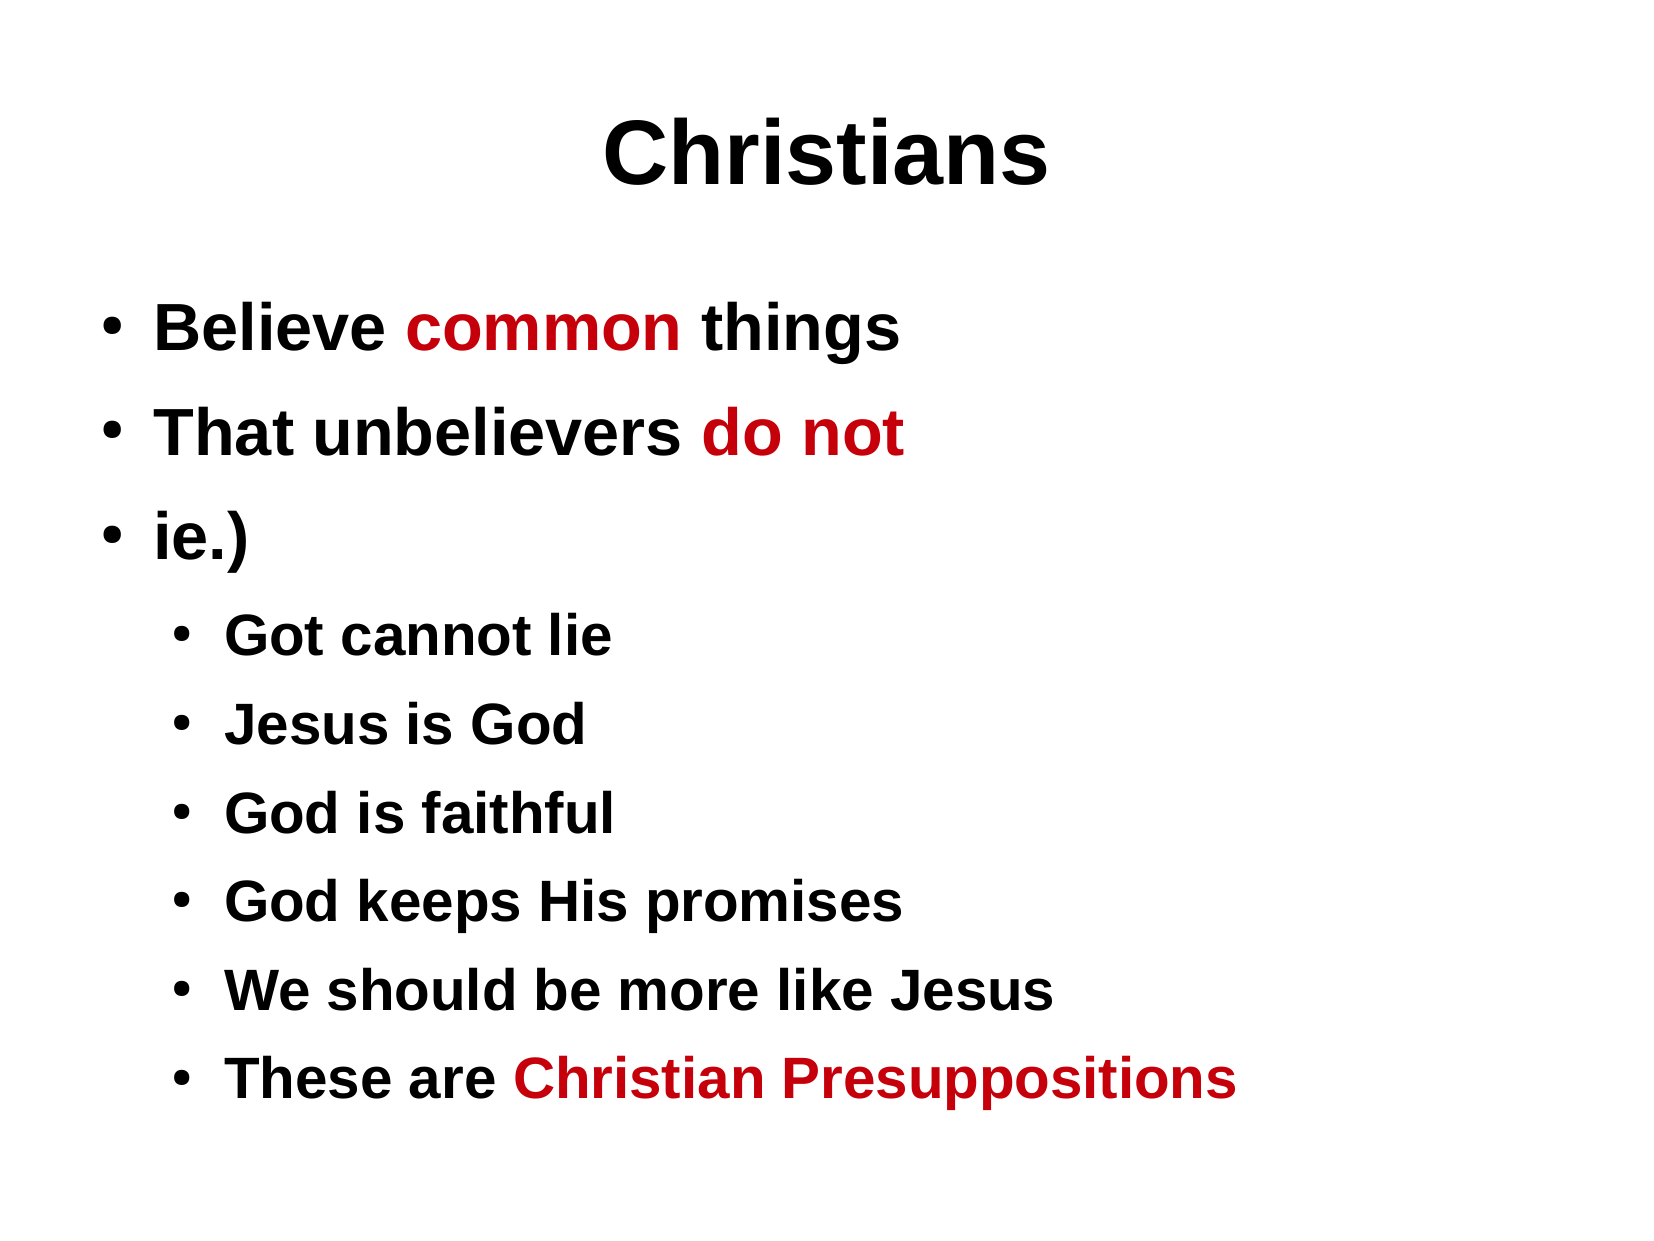

# Christians
Believe common things
That unbelievers do not
ie.)
Got cannot lie
Jesus is God
God is faithful
God keeps His promises
We should be more like Jesus
These are Christian Presuppositions